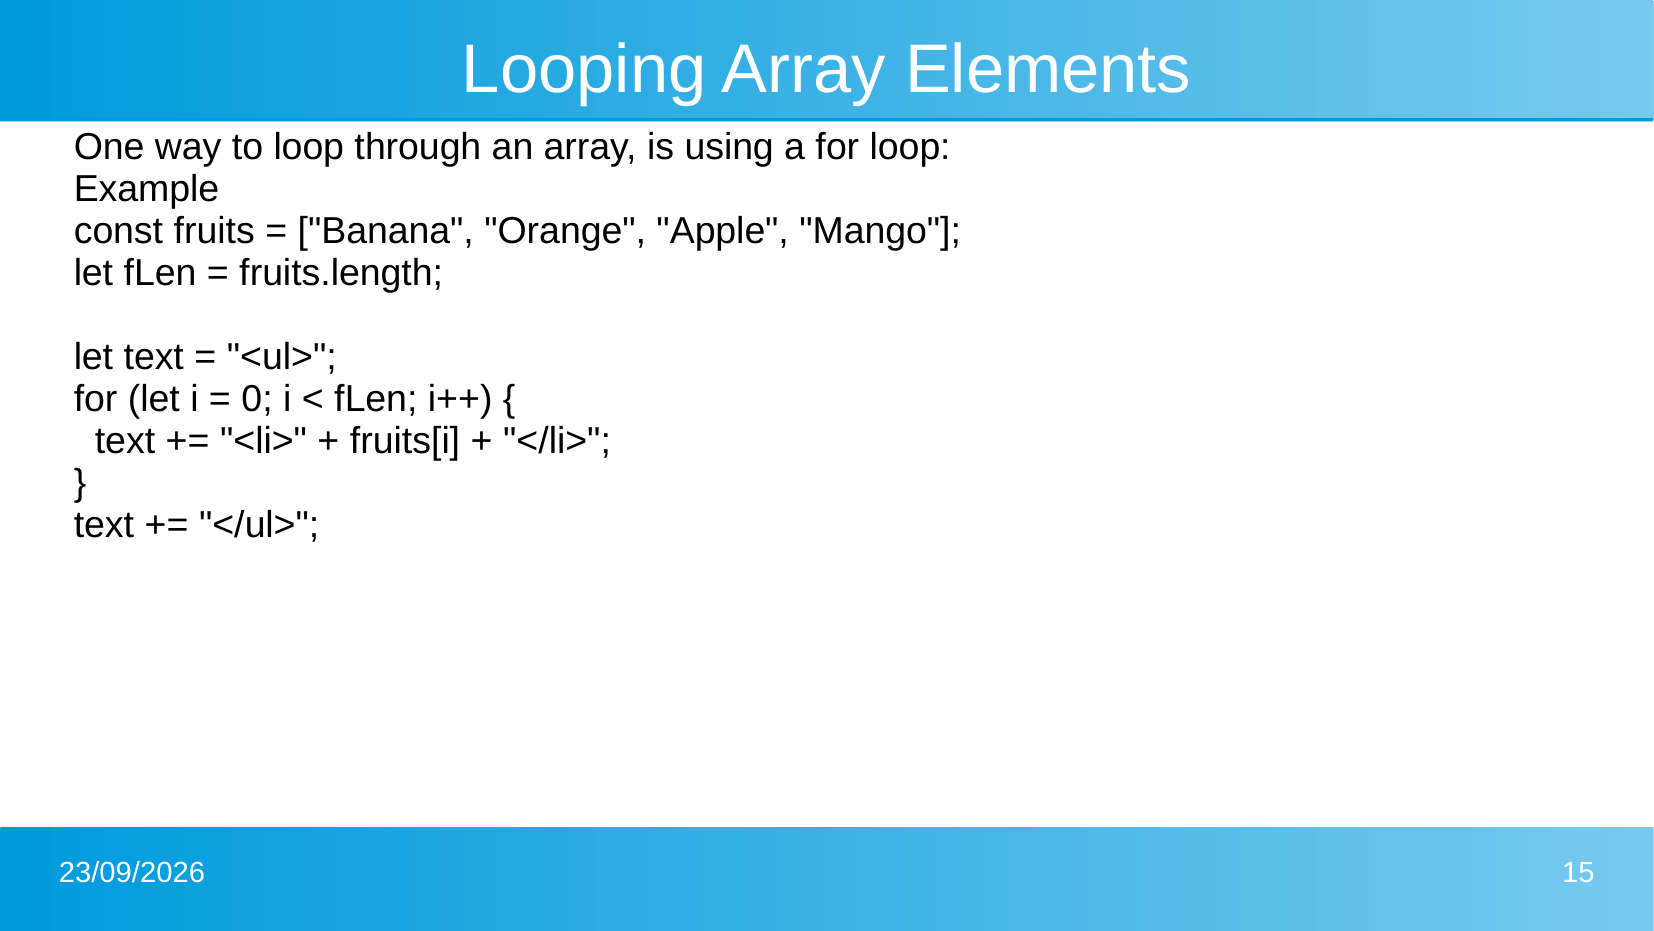

# Looping Array Elements
One way to loop through an array, is using a for loop:
Example
const fruits = ["Banana", "Orange", "Apple", "Mango"];
let fLen = fruits.length;
let text = "<ul>";
for (let i = 0; i < fLen; i++) {
 text += "<li>" + fruits[i] + "</li>";
}
text += "</ul>";
15